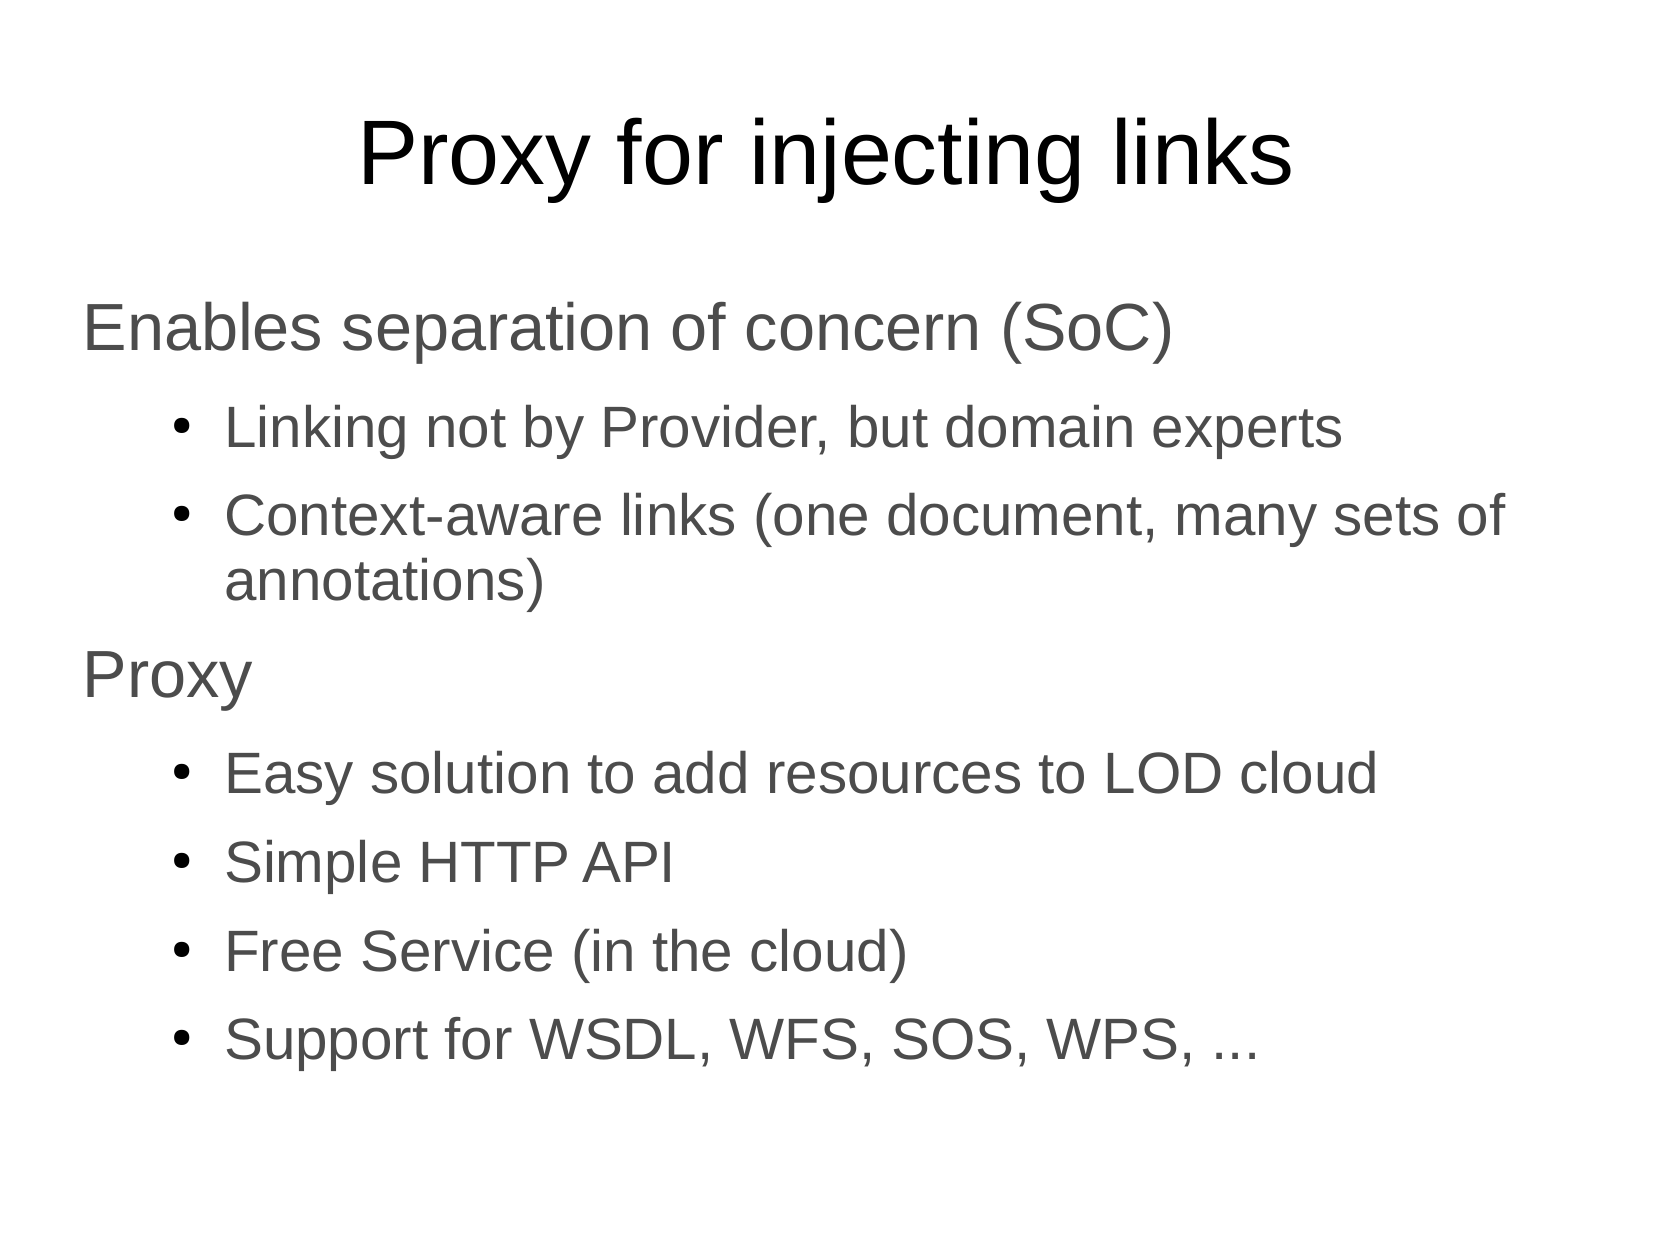

# Proxy for injecting links
Enables separation of concern (SoC)
Linking not by Provider, but domain experts
Context-aware links (one document, many sets of annotations)
Proxy
Easy solution to add resources to LOD cloud
Simple HTTP API
Free Service (in the cloud)
Support for WSDL, WFS, SOS, WPS, ...